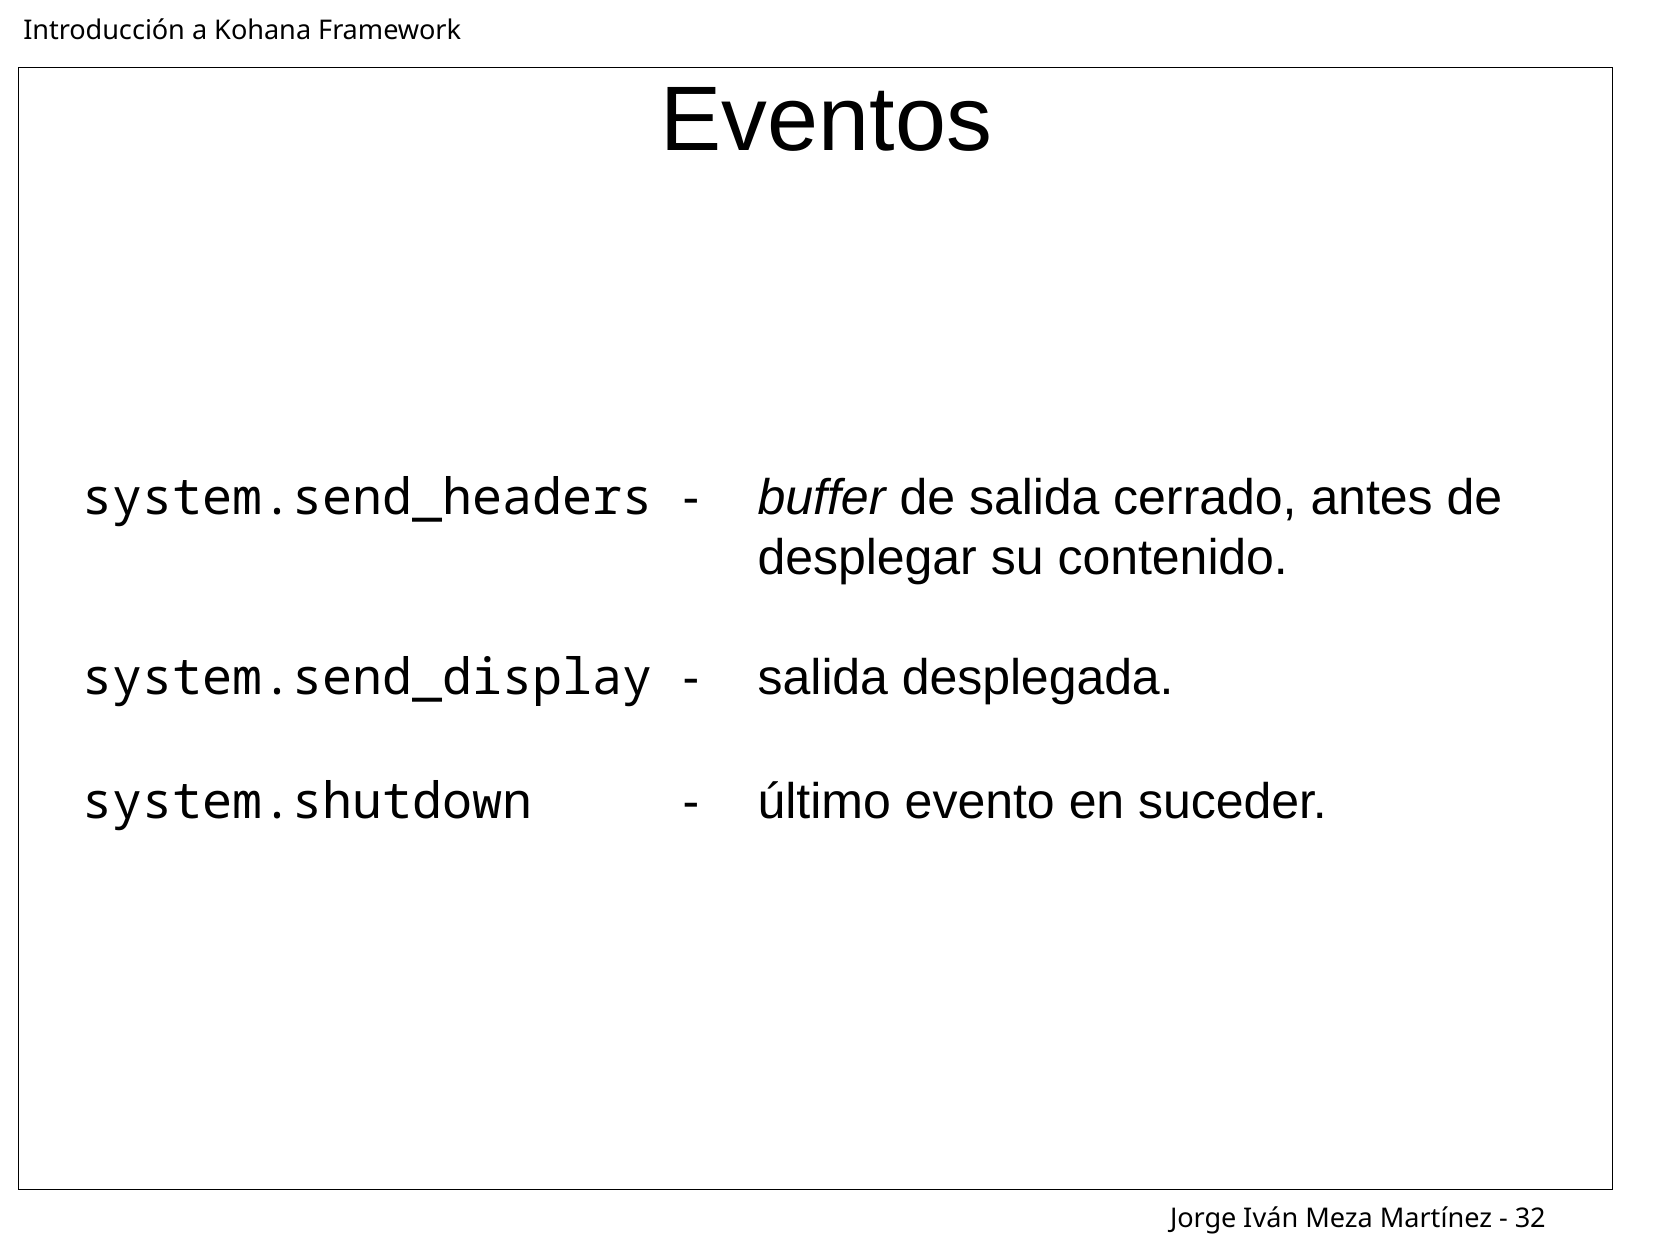

# Eventos
system.send_headers	-	buffer de salida cerrado, antes de 									desplegar su contenido.
system.send_display	-	salida desplegada.
system.shutdown		-	último evento en suceder.